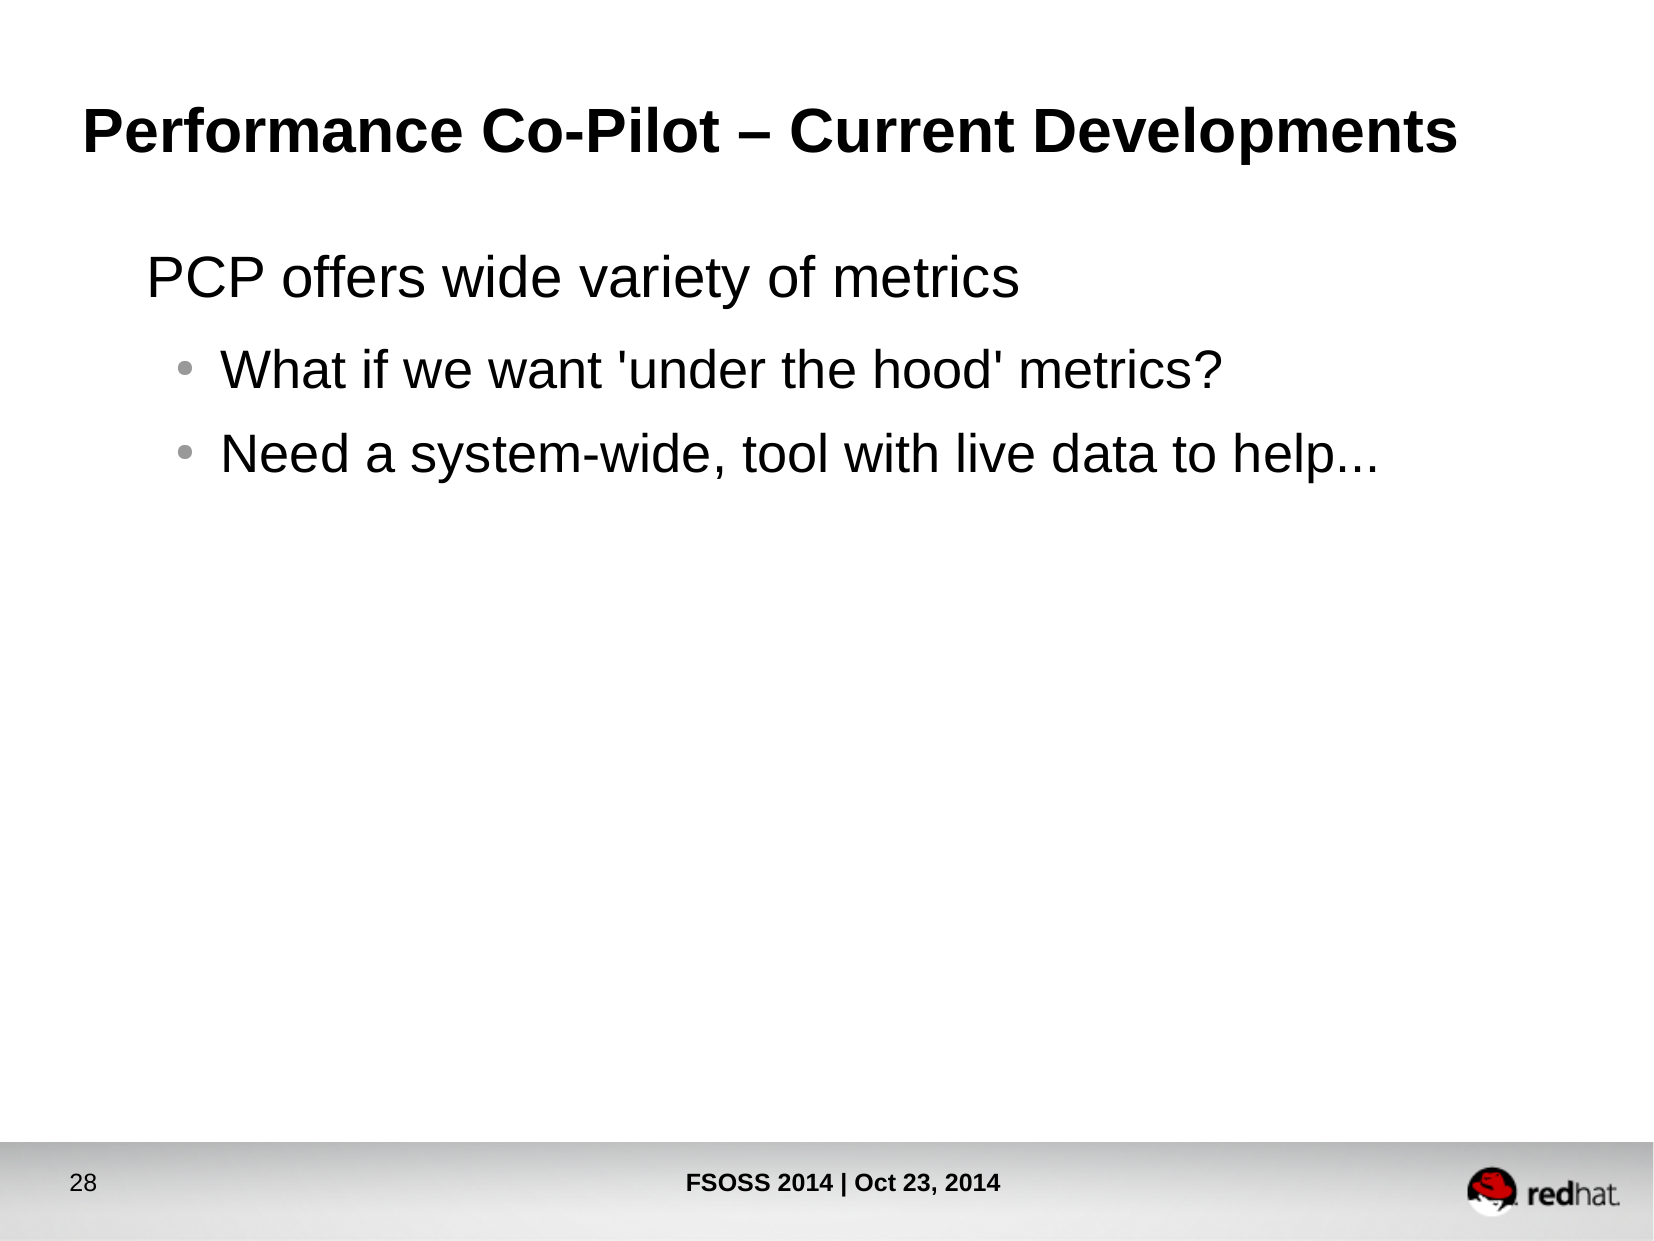

# Performance Co-Pilot – Current Developments
PCP offers wide variety of metrics
What if we want 'under the hood' metrics?
Need a system-wide, tool with live data to help...